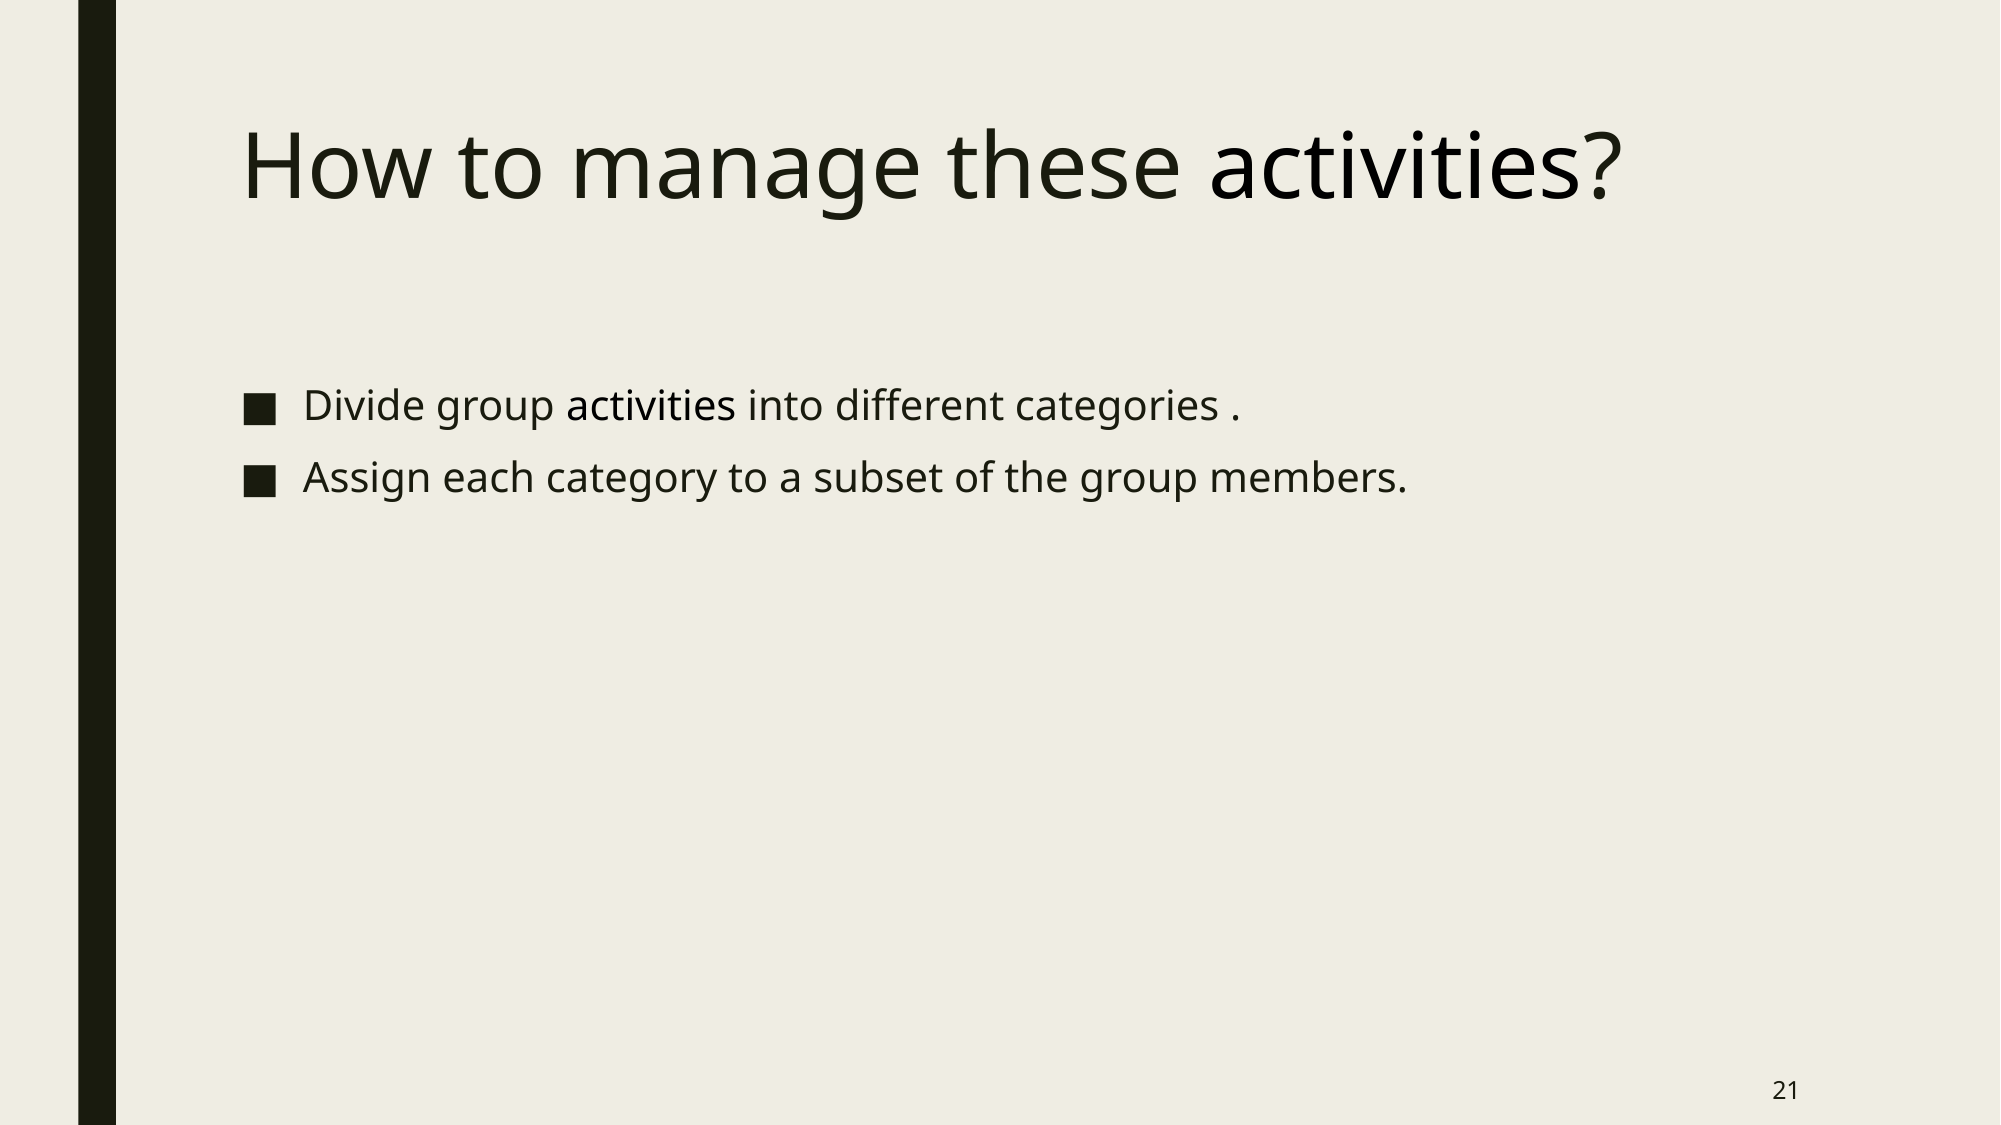

# How to manage these activities?
Divide group activities into different categories .
Assign each category to a subset of the group members.